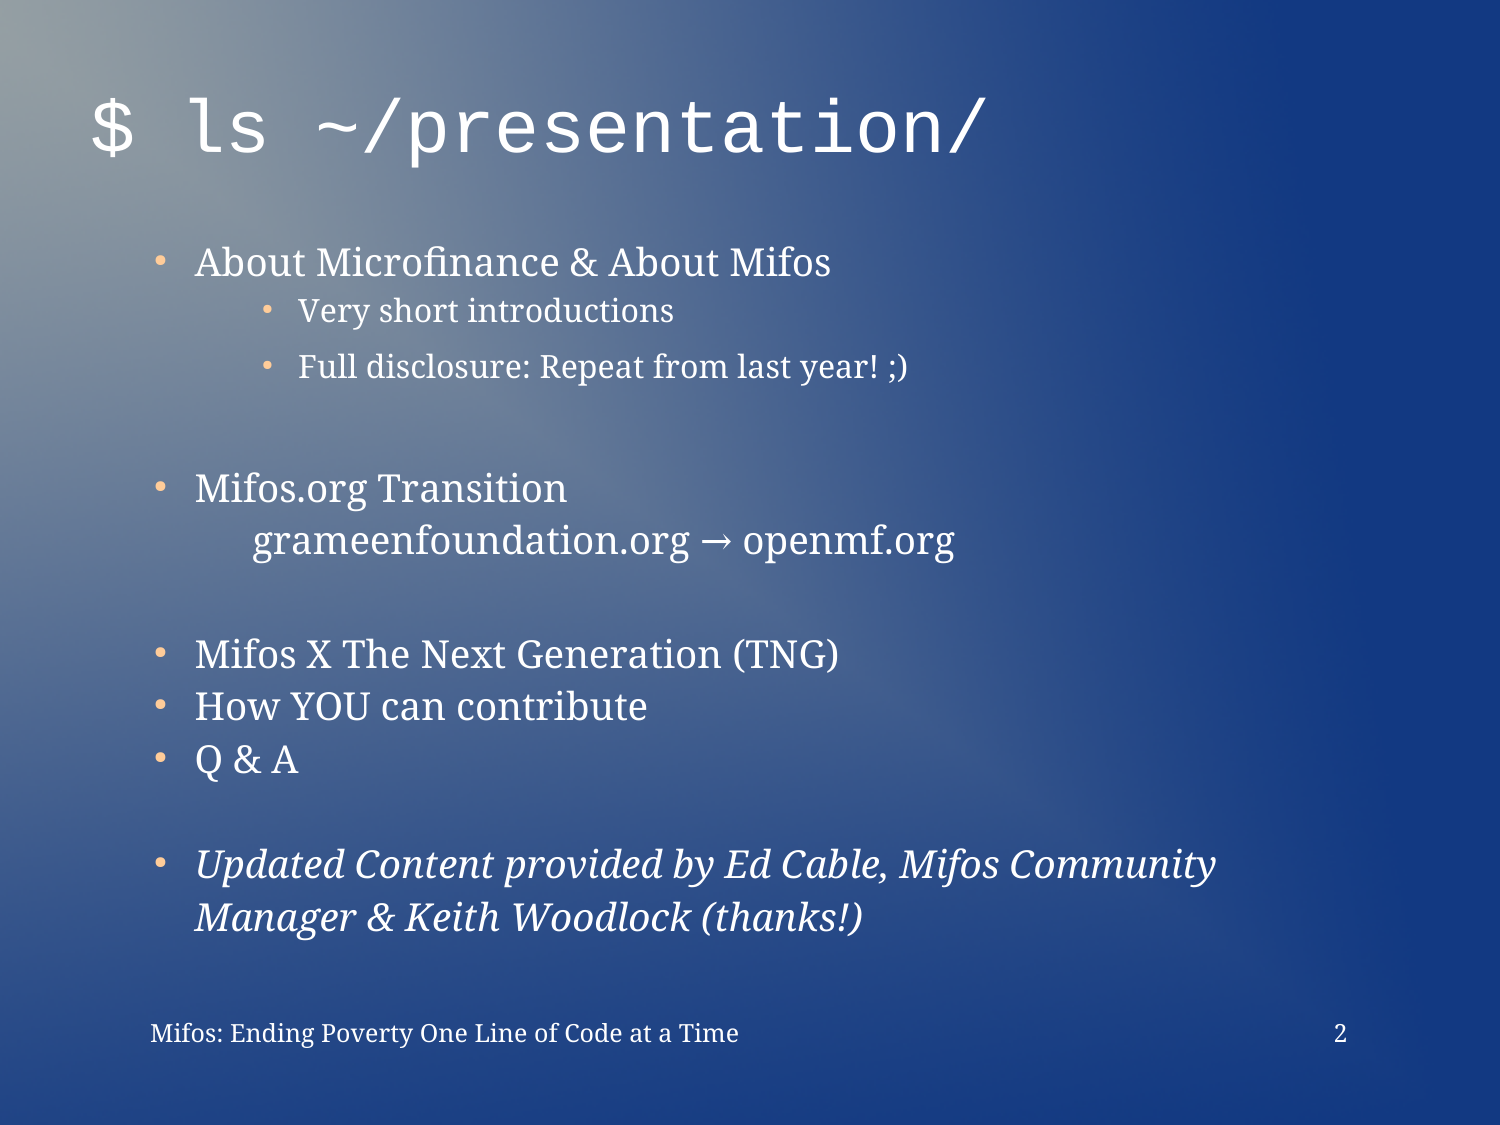

$ ls ~/presentation/
# About Microfinance & About Mifos
Very short introductions
Full disclosure: Repeat from last year! ;)
Mifos.org Transition
	grameenfoundation.org → openmf.org
Mifos X The Next Generation (TNG)
How YOU can contribute
Q & A
Updated Content provided by Ed Cable, Mifos Community Manager & Keith Woodlock (thanks!)
Mifos: Ending Poverty One Line of Code at a Time